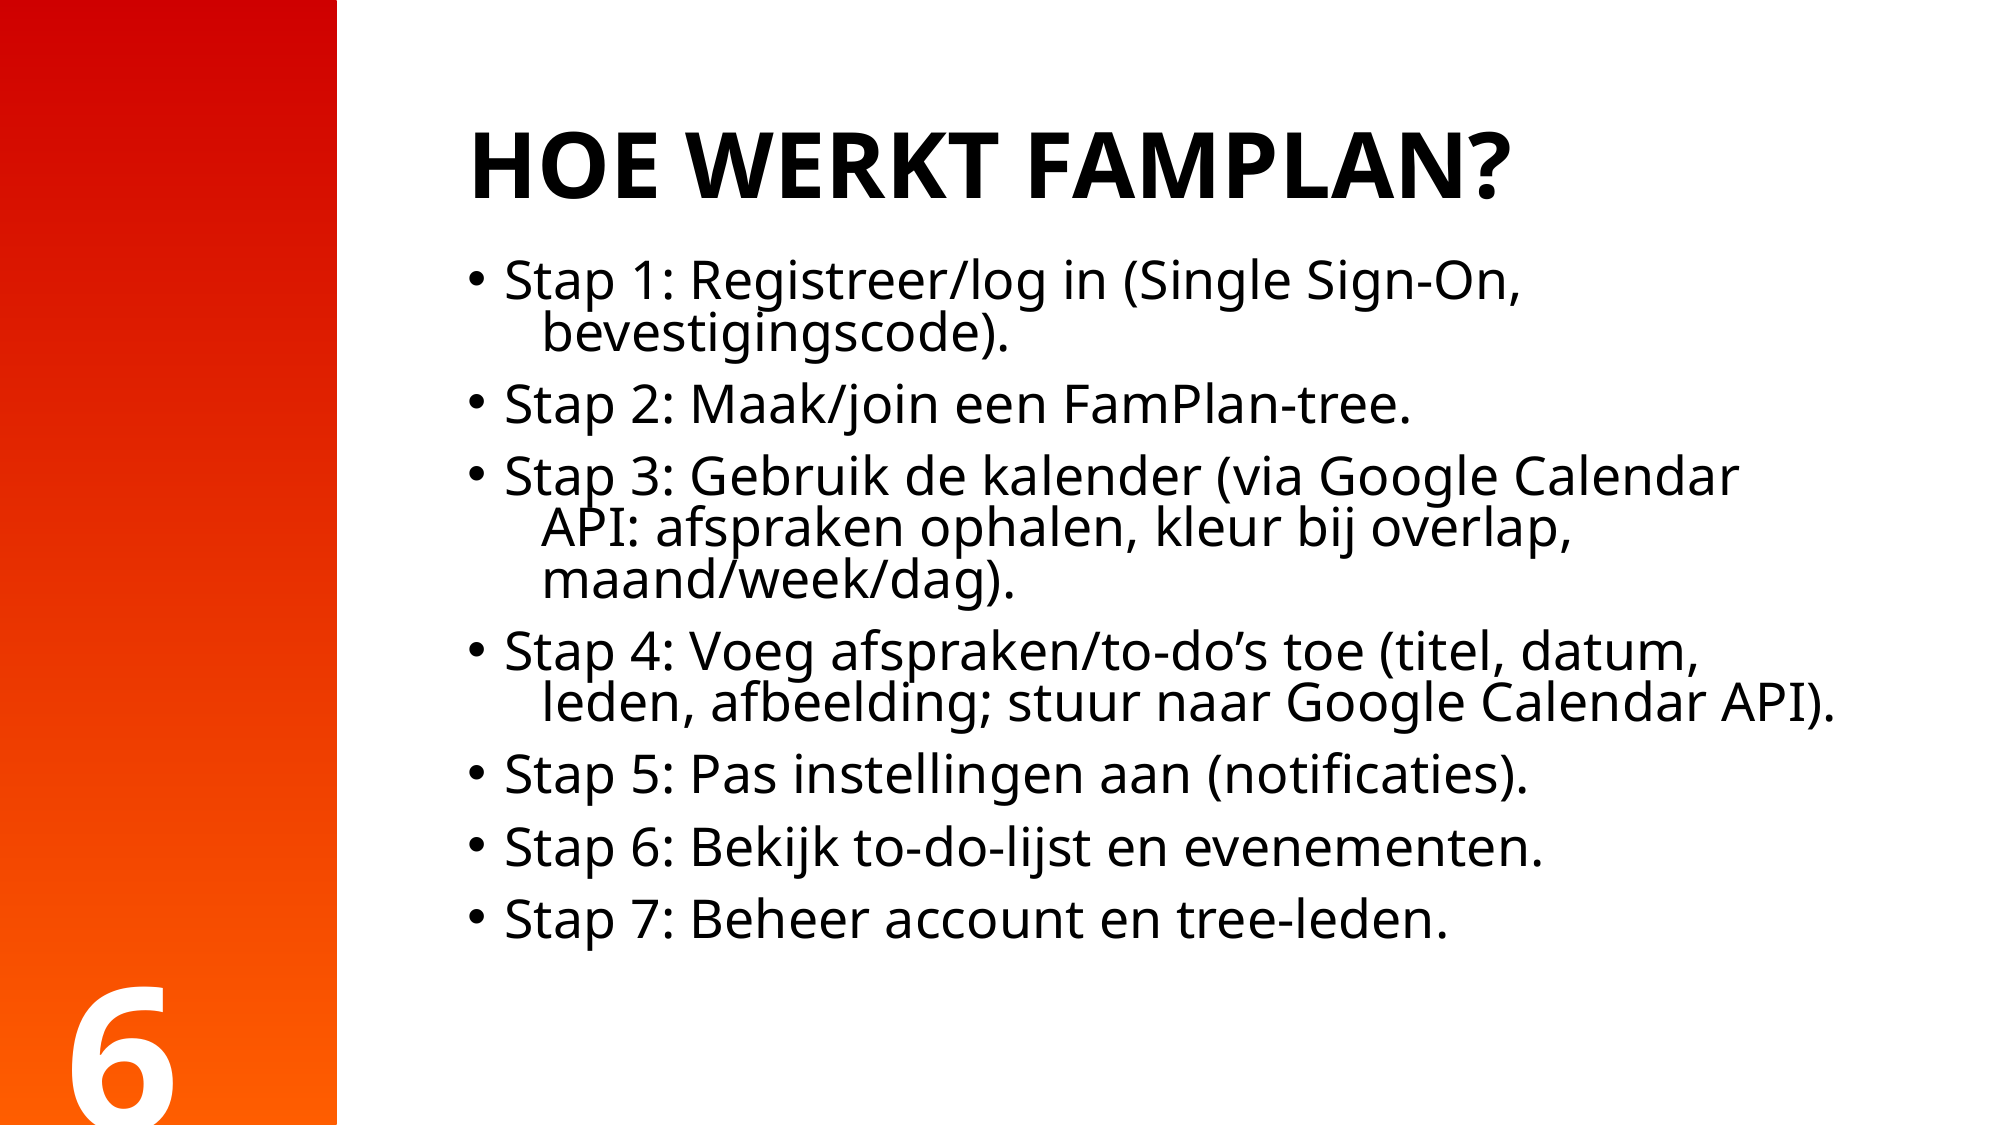

# HOE WERKT FAMPLAN?
Stap 1: Registreer/log in (Single Sign-On, bevestigingscode).
Stap 2: Maak/join een FamPlan-tree.
Stap 3: Gebruik de kalender (via Google Calendar API: afspraken ophalen, kleur bij overlap, maand/week/dag).
Stap 4: Voeg afspraken/to-do’s toe (titel, datum, leden, afbeelding; stuur naar Google Calendar API).
Stap 5: Pas instellingen aan (notificaties).
Stap 6: Bekijk to-do-lijst en evenementen.
Stap 7: Beheer account en tree-leden.
6